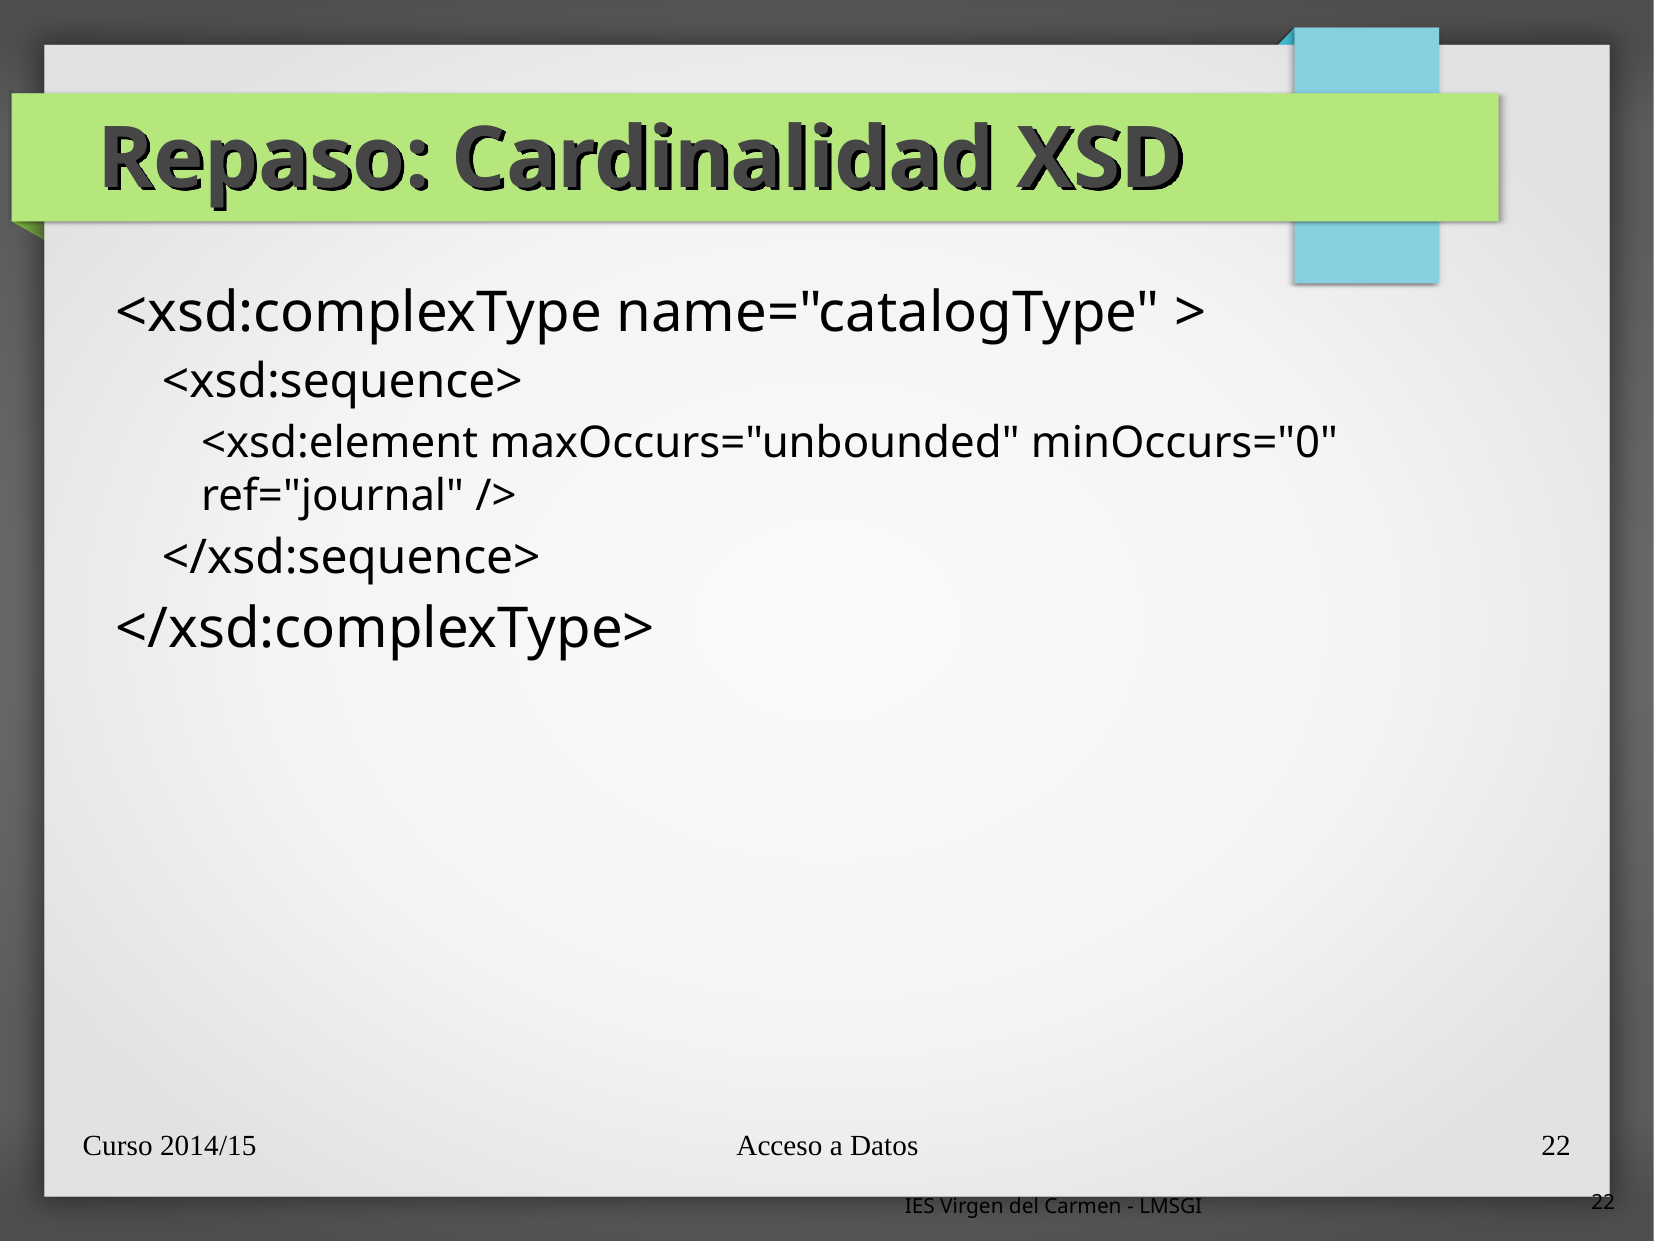

Repaso: Cardinalidad XSD
# <xsd:complexType name="catalogType" >
<xsd:sequence>
<xsd:element maxOccurs="unbounded" minOccurs="0" ref="journal" />
</xsd:sequence>
</xsd:complexType>
Curso 2014/15
Acceso a Datos
22
IES Virgen del Carmen - LMSGI